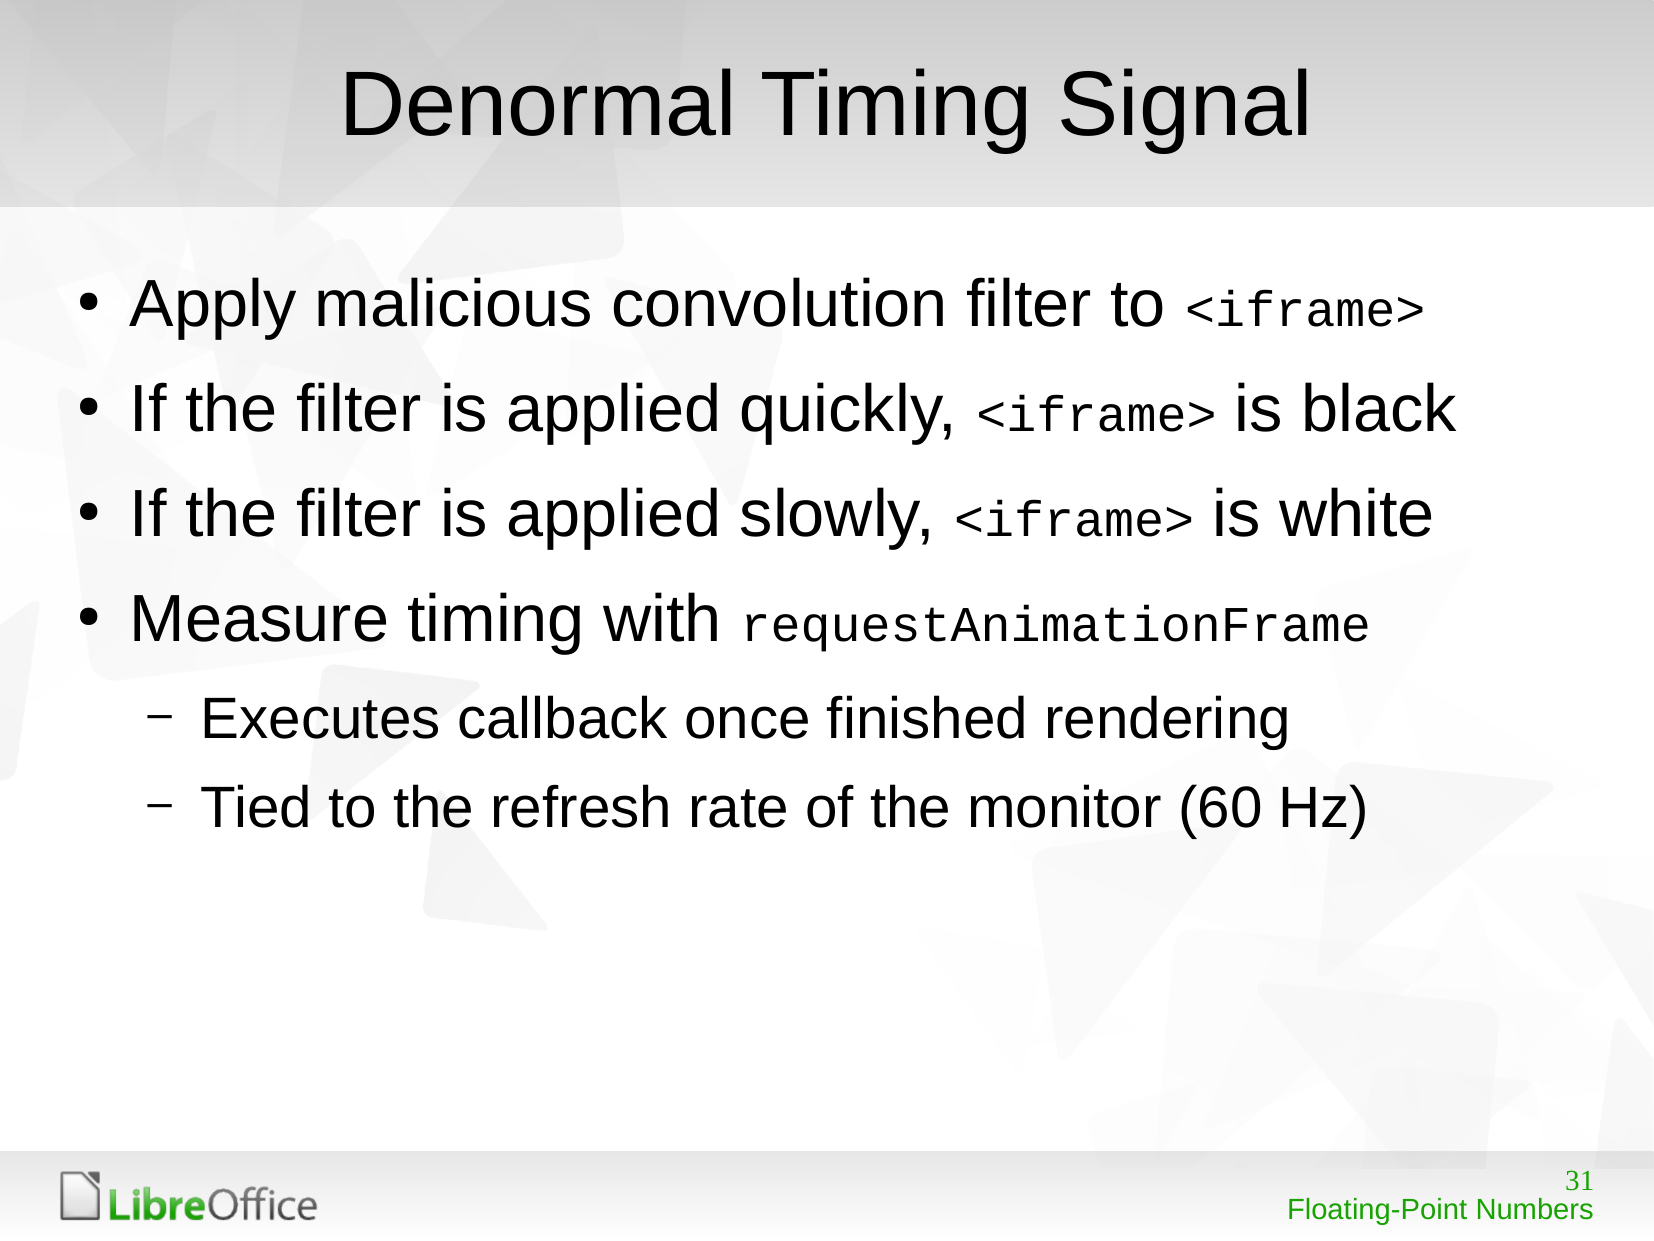

# Denormal Timing Signal
Apply malicious convolution filter to <iframe>
If the filter is applied quickly, <iframe> is black
If the filter is applied slowly, <iframe> is white
Measure timing with requestAnimationFrame
Executes callback once finished rendering
Tied to the refresh rate of the monitor (60 Hz)
31
Floating-Point Numbers